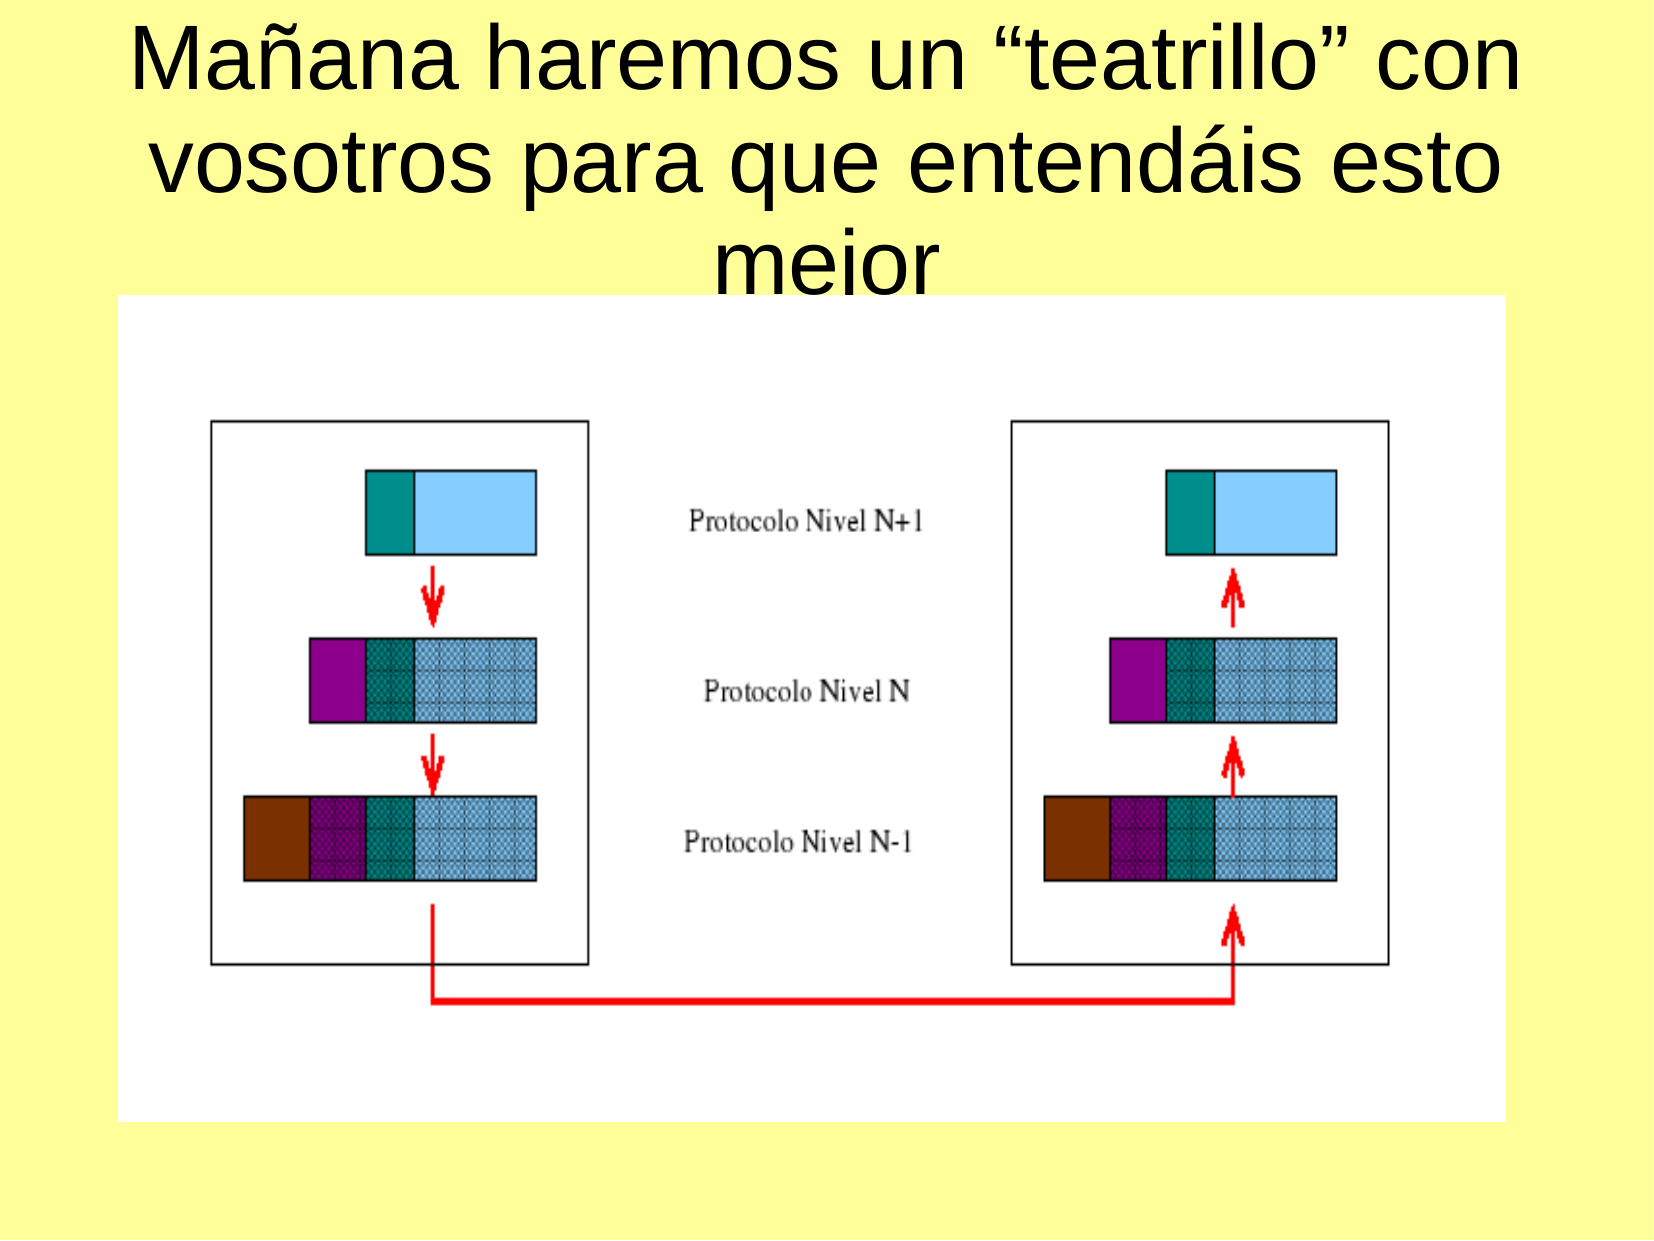

# Mañana haremos un “teatrillo” con vosotros para que entendáis esto mejor